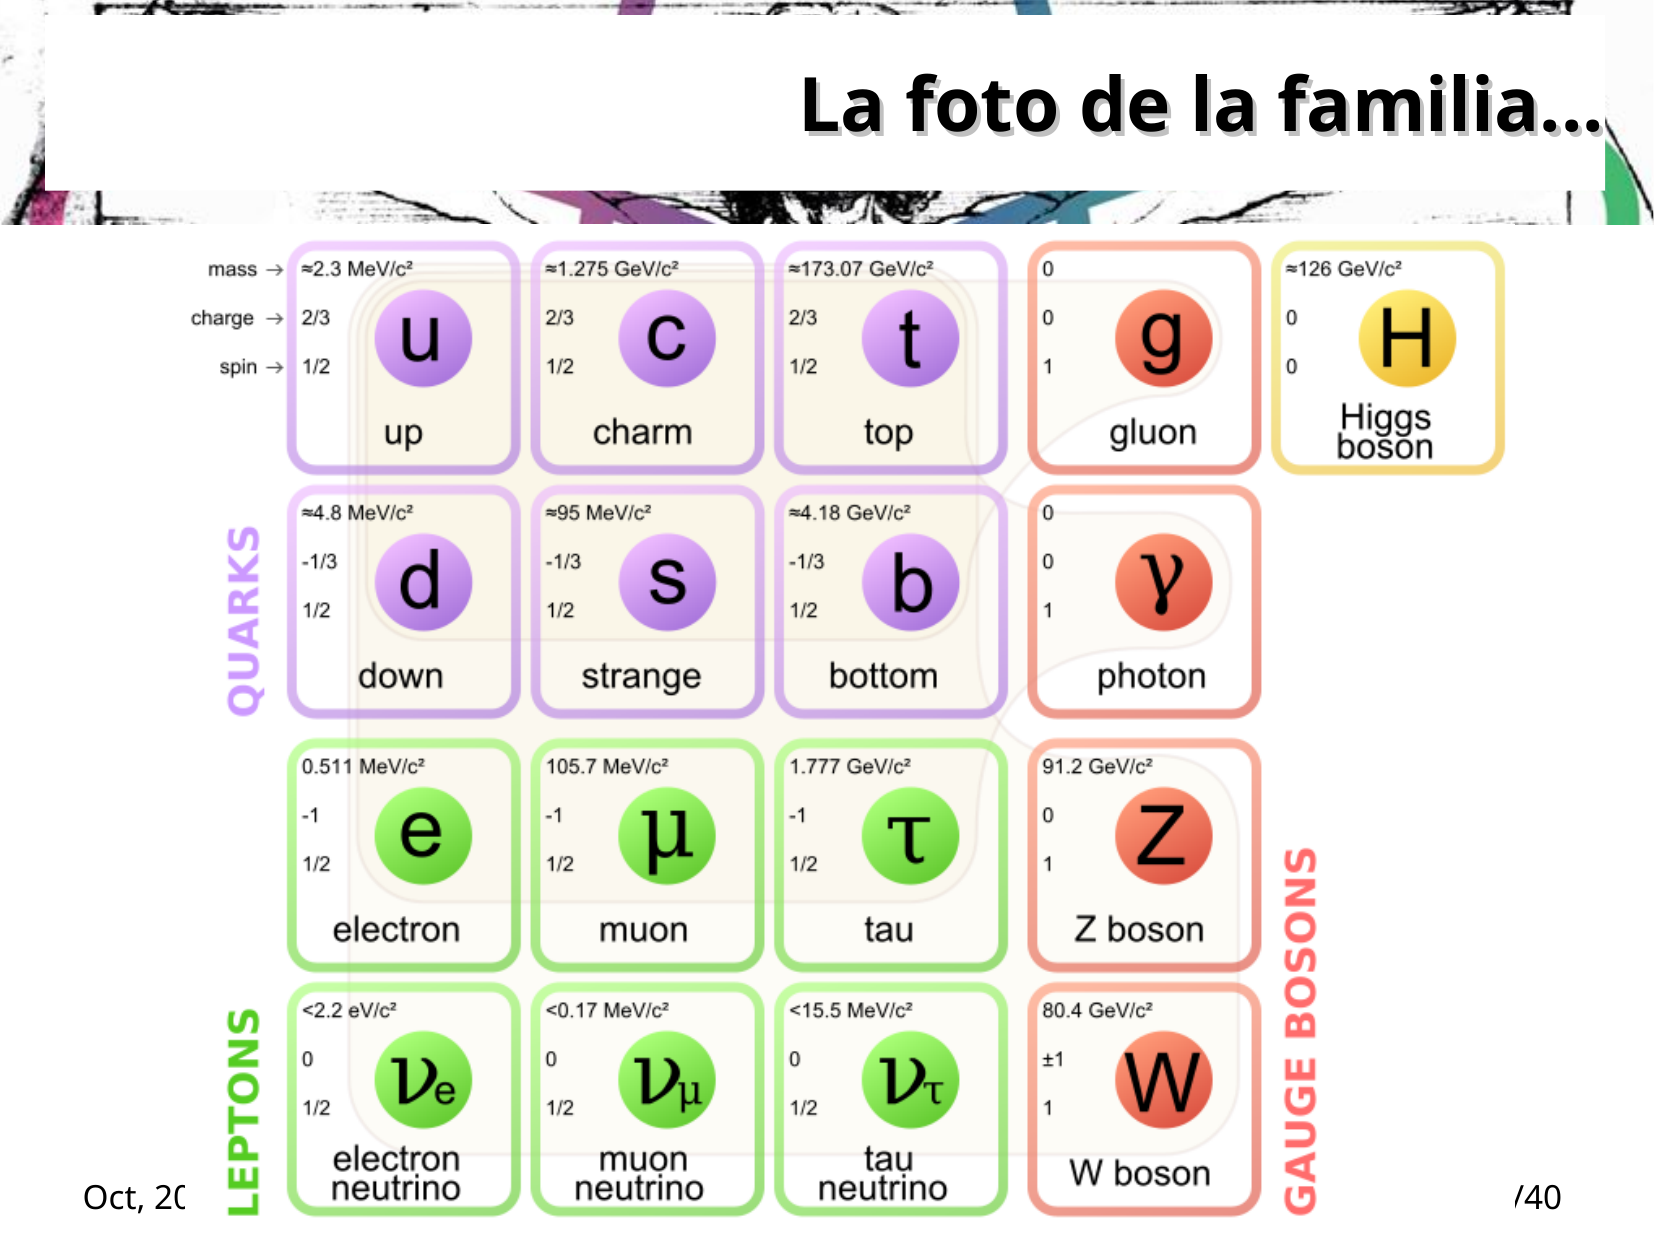

# La foto de la familia...
Oct, 2016
Asorey - Balseiro 2016 Física Médica - 02/04
5